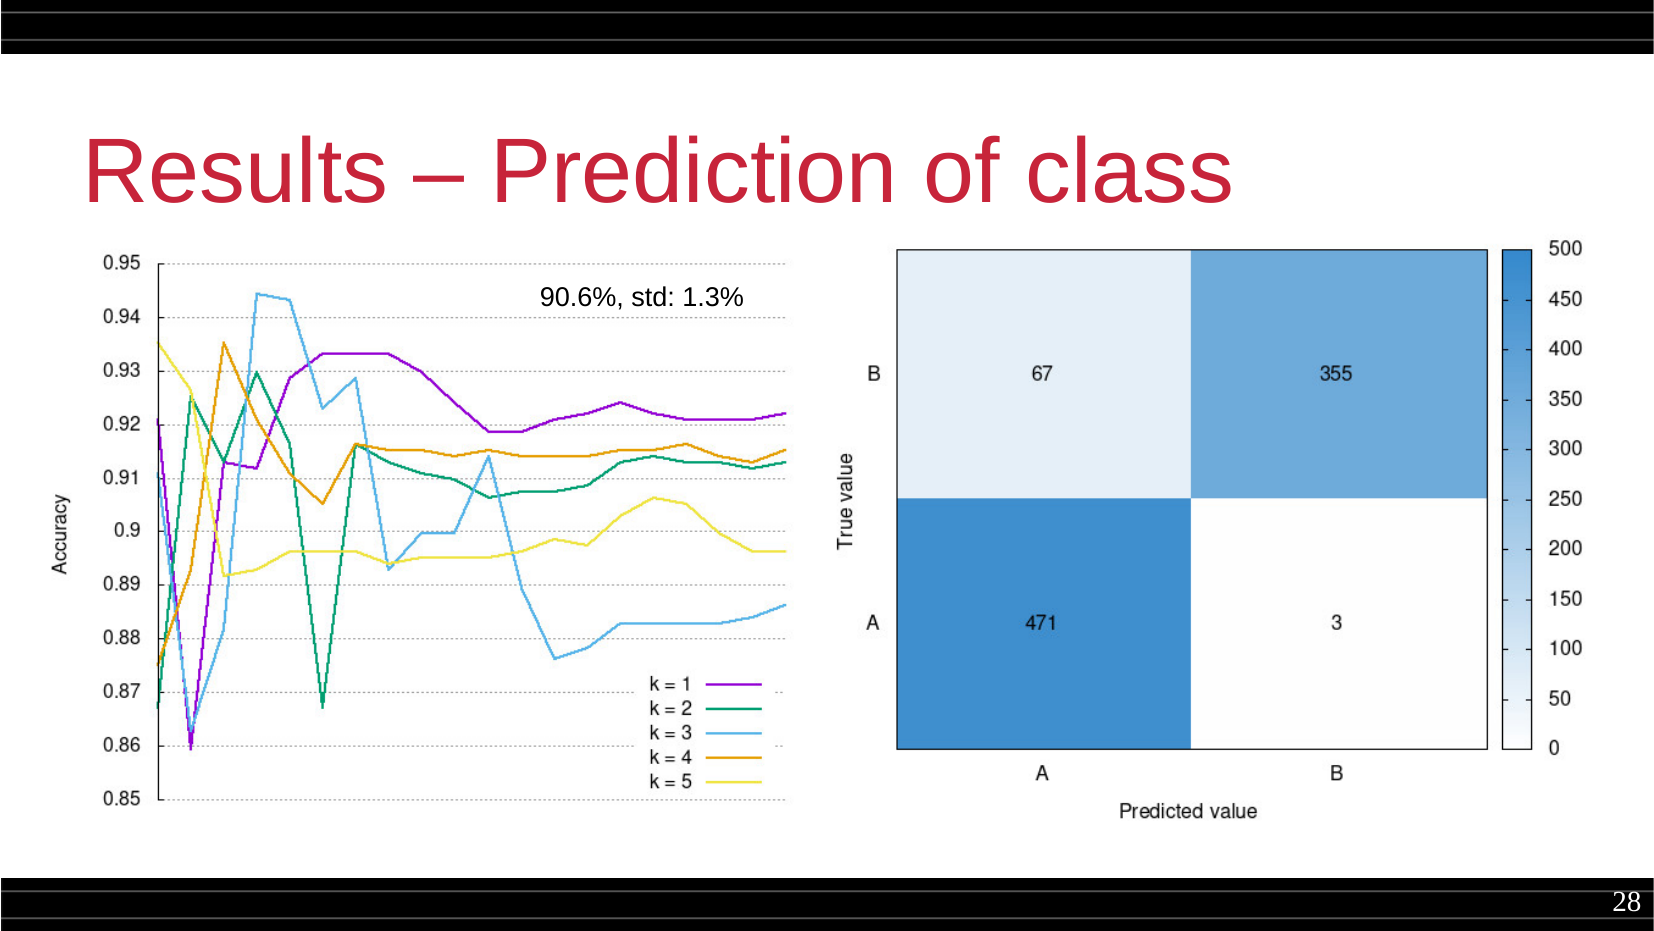

# Results – Prediction of class
90.6%, std: 1.3%